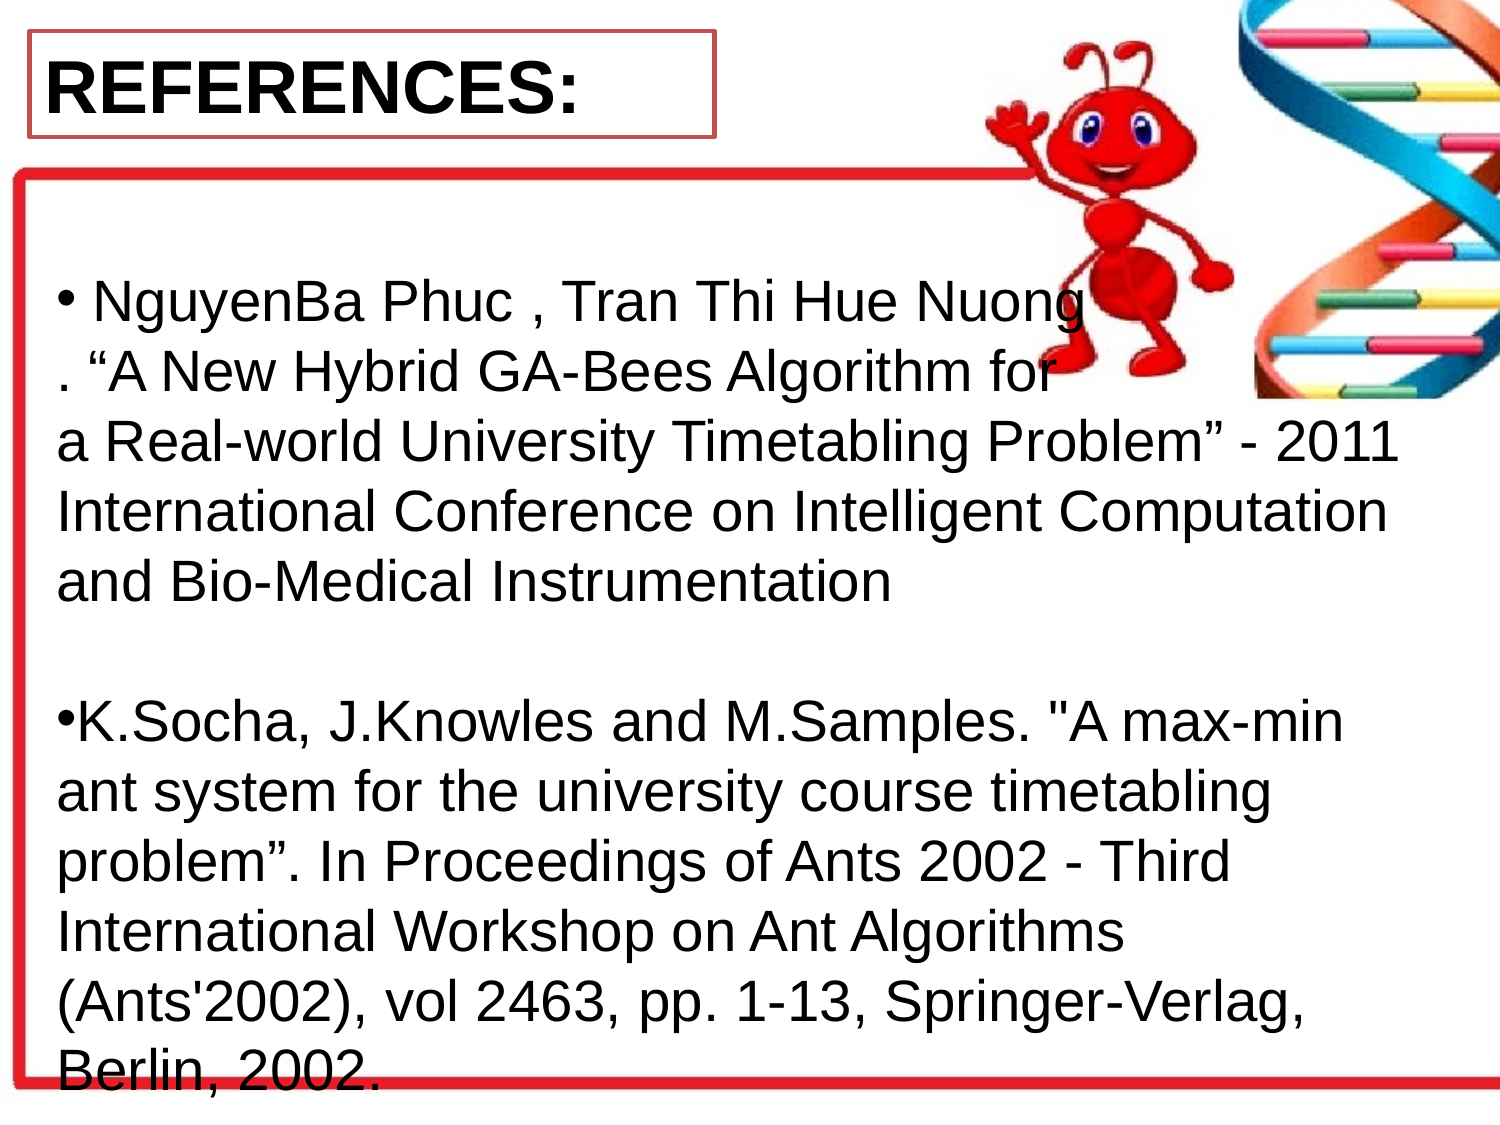

REFERENCES:
 NguyenBa Phuc , Tran Thi Hue Nuong
. “A New Hybrid GA-Bees Algorithm for
a Real-world University Timetabling Problem” - 2011 International Conference on Intelligent Computation and Bio-Medical Instrumentation
K.Socha, J.Knowles and M.Samples. "A max-min ant system for the university course timetabling problem”. In Proceedings of Ants 2002 - Third International Workshop on Ant Algorithms (Ants'2002), vol 2463, pp. 1-13, Springer-Verlag, Berlin, 2002.
#